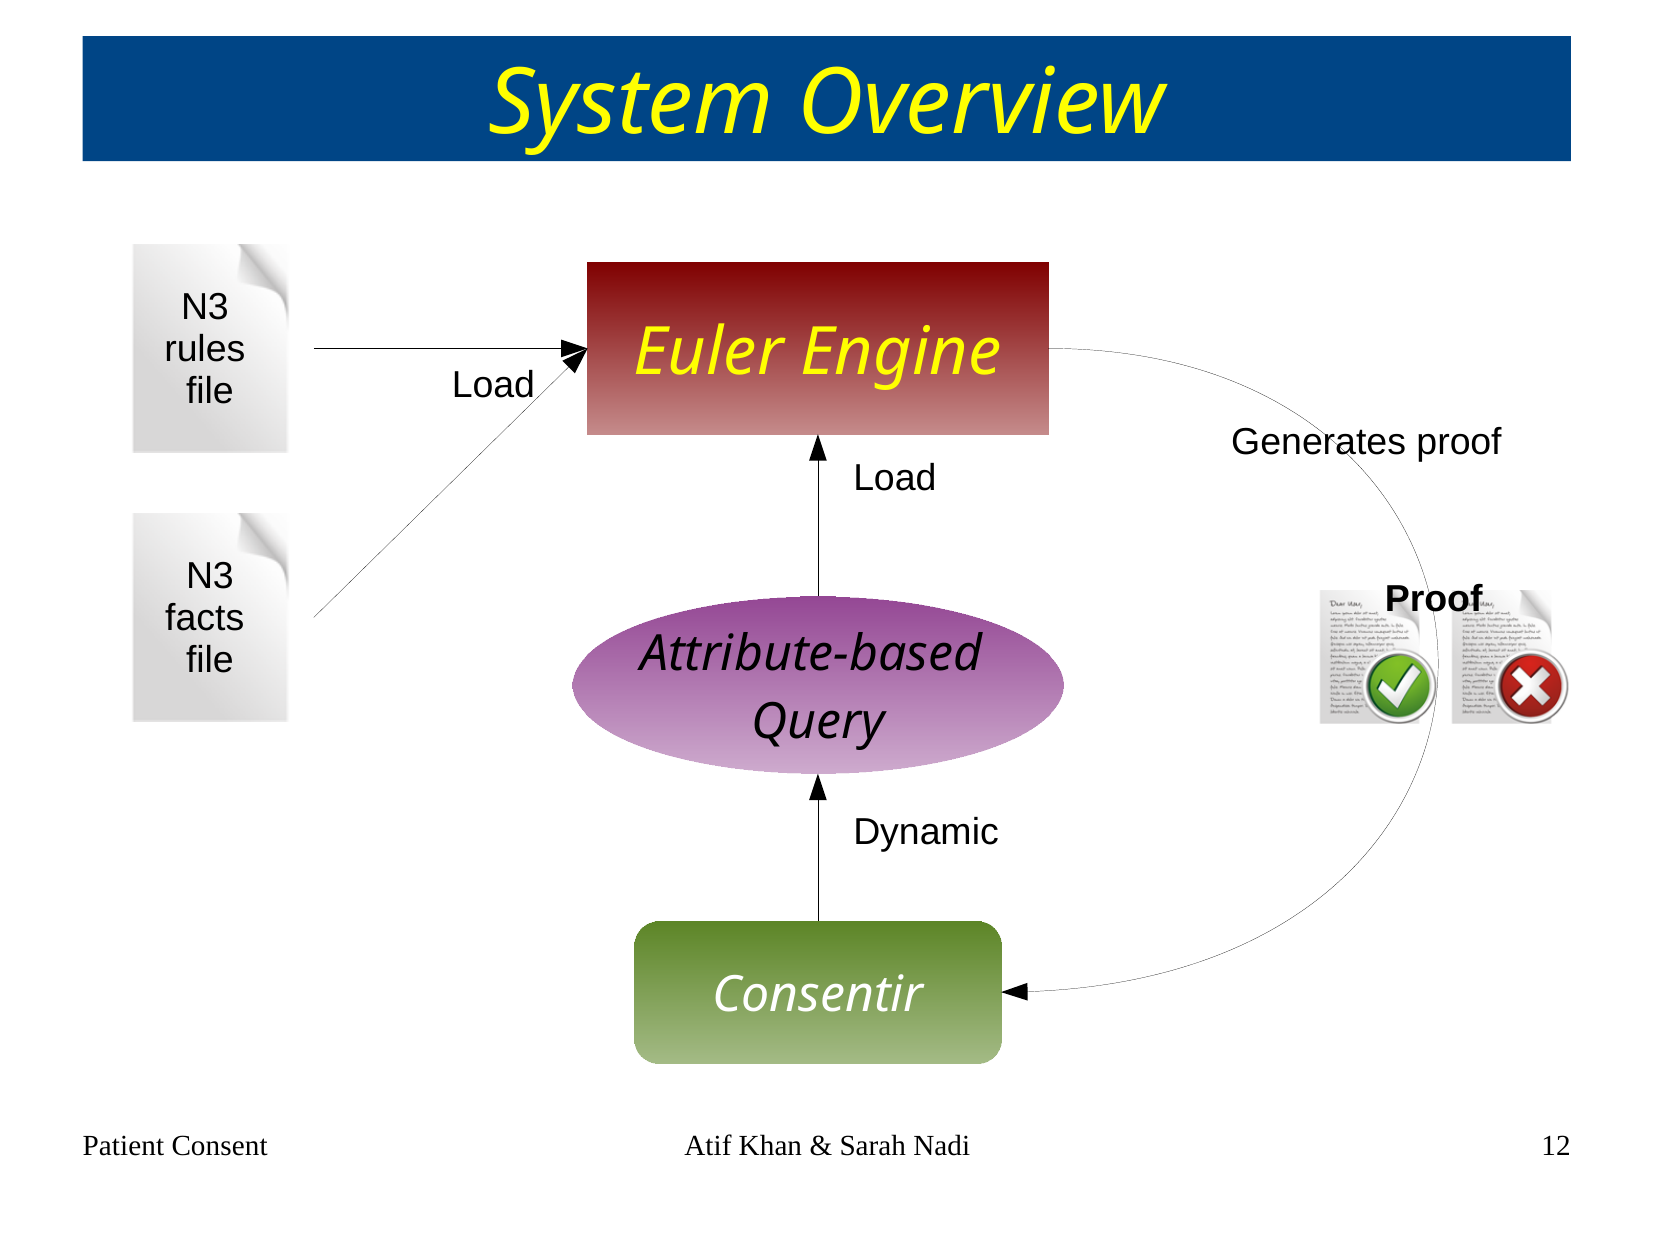

# System Overview
N3
rules
file
Euler Engine
Load
Generates proof
Load
N3
facts
file
Proof
Attribute-based
Query
Dynamic
Consentir
Patient Consent
Atif Khan & Sarah Nadi
12